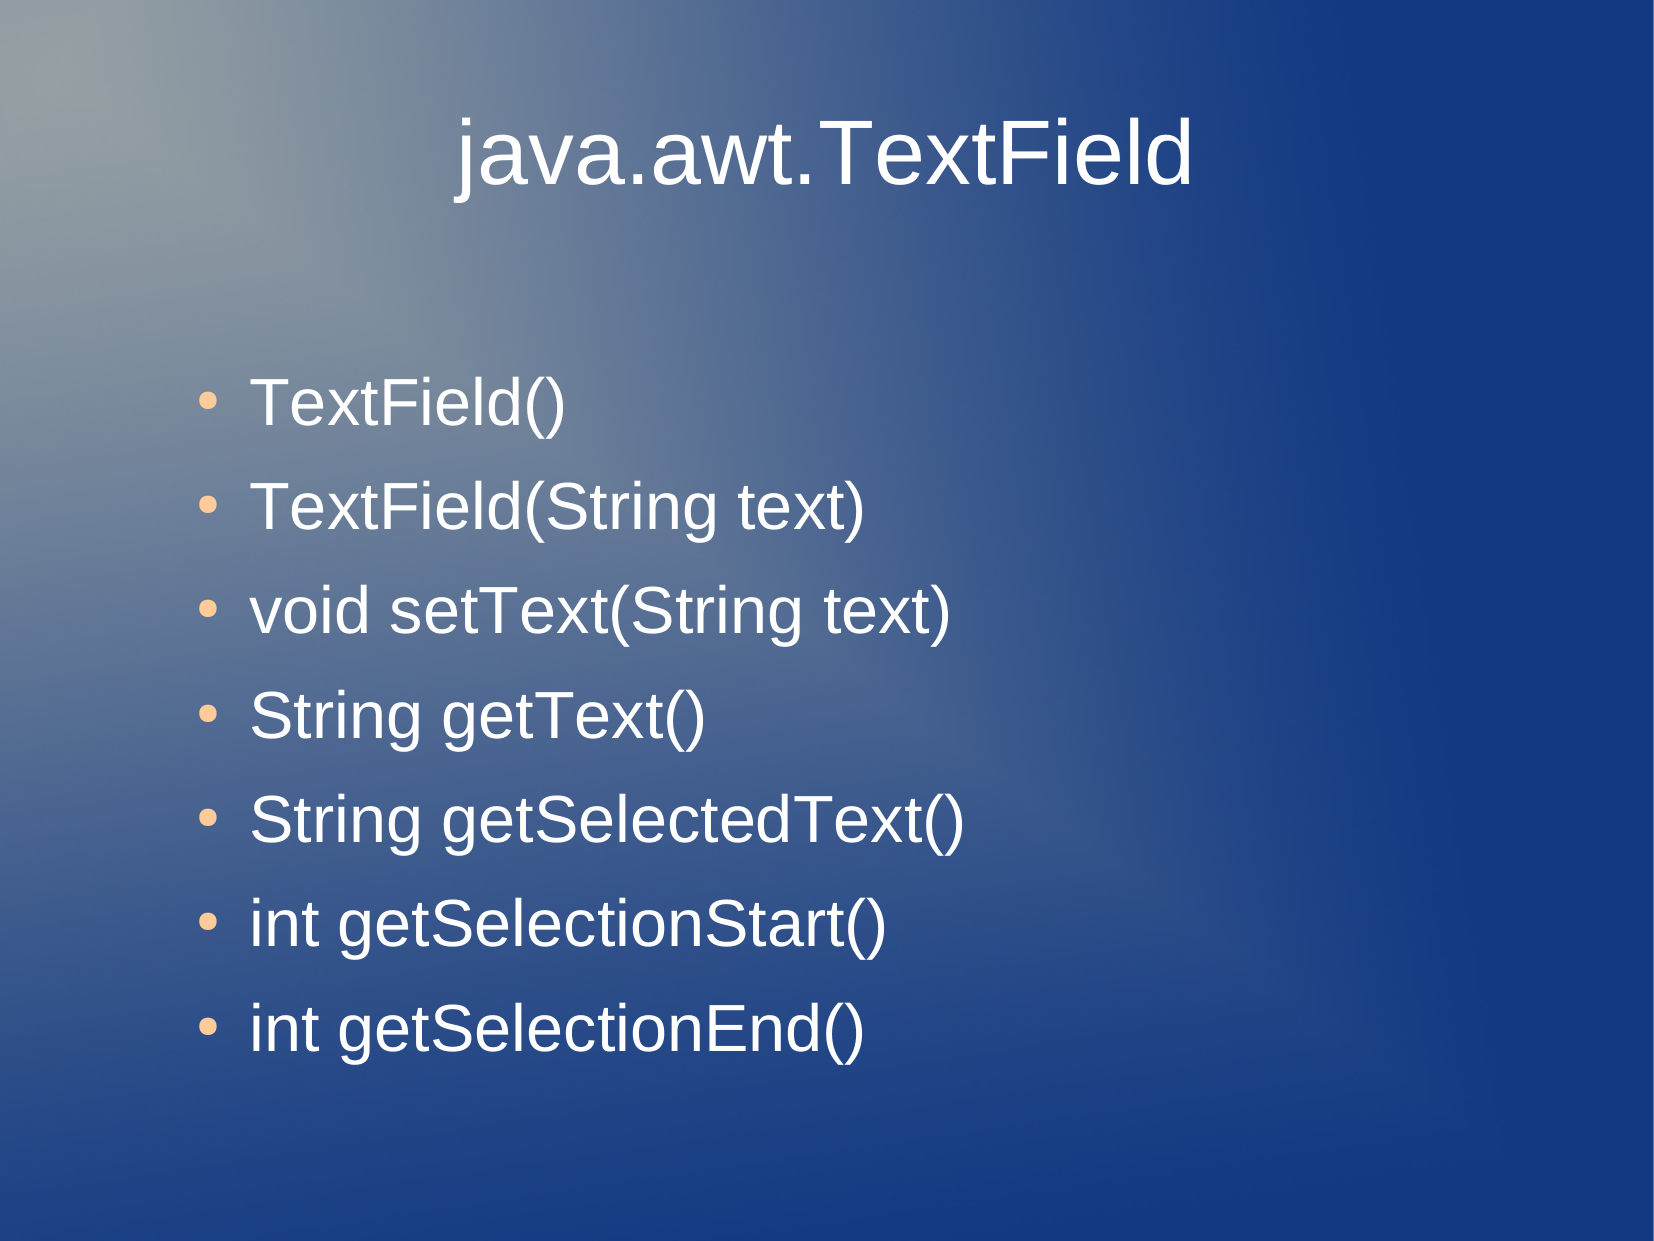

# java.awt.TextField
TextField()
TextField(String text)
void setText(String text)
String getText()
String getSelectedText()
int getSelectionStart()
int getSelectionEnd()